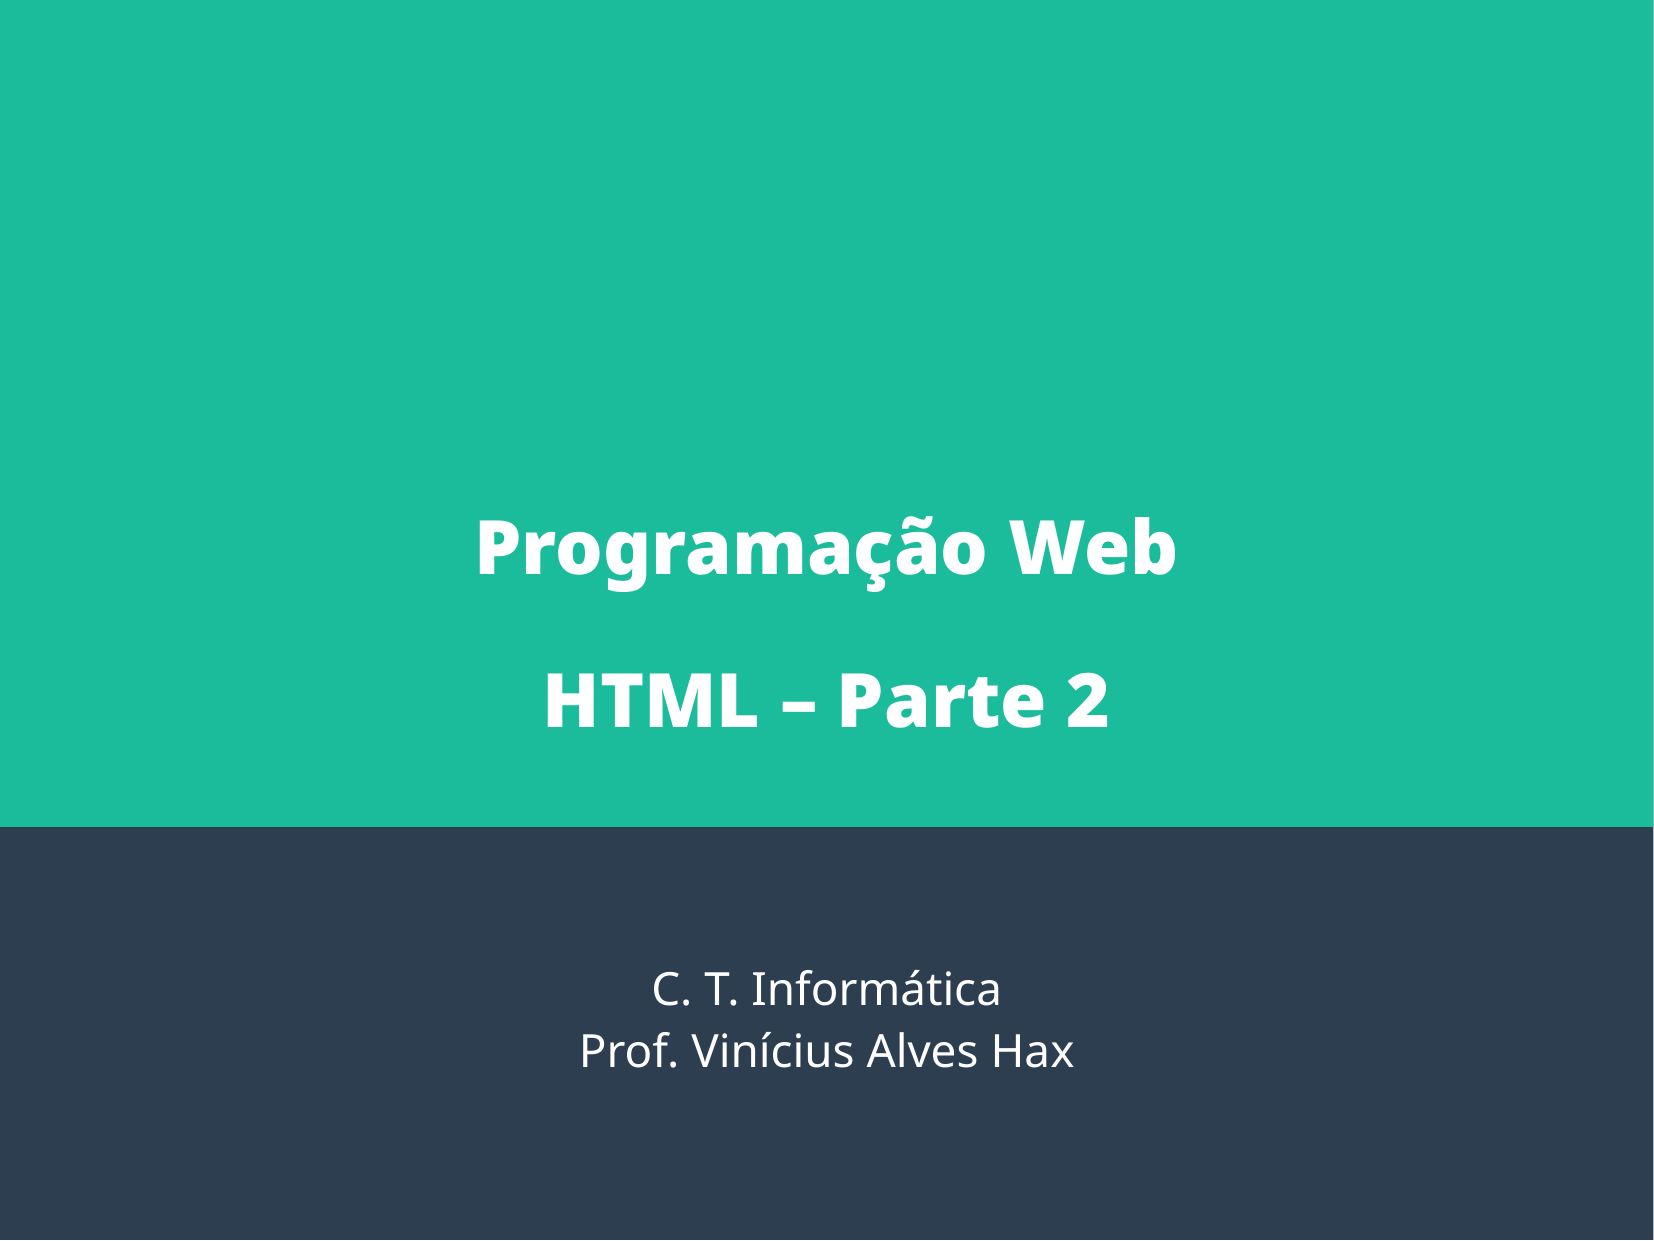

# Programação Web HTML – Parte 2
C. T. Informática
Prof. Vinícius Alves Hax